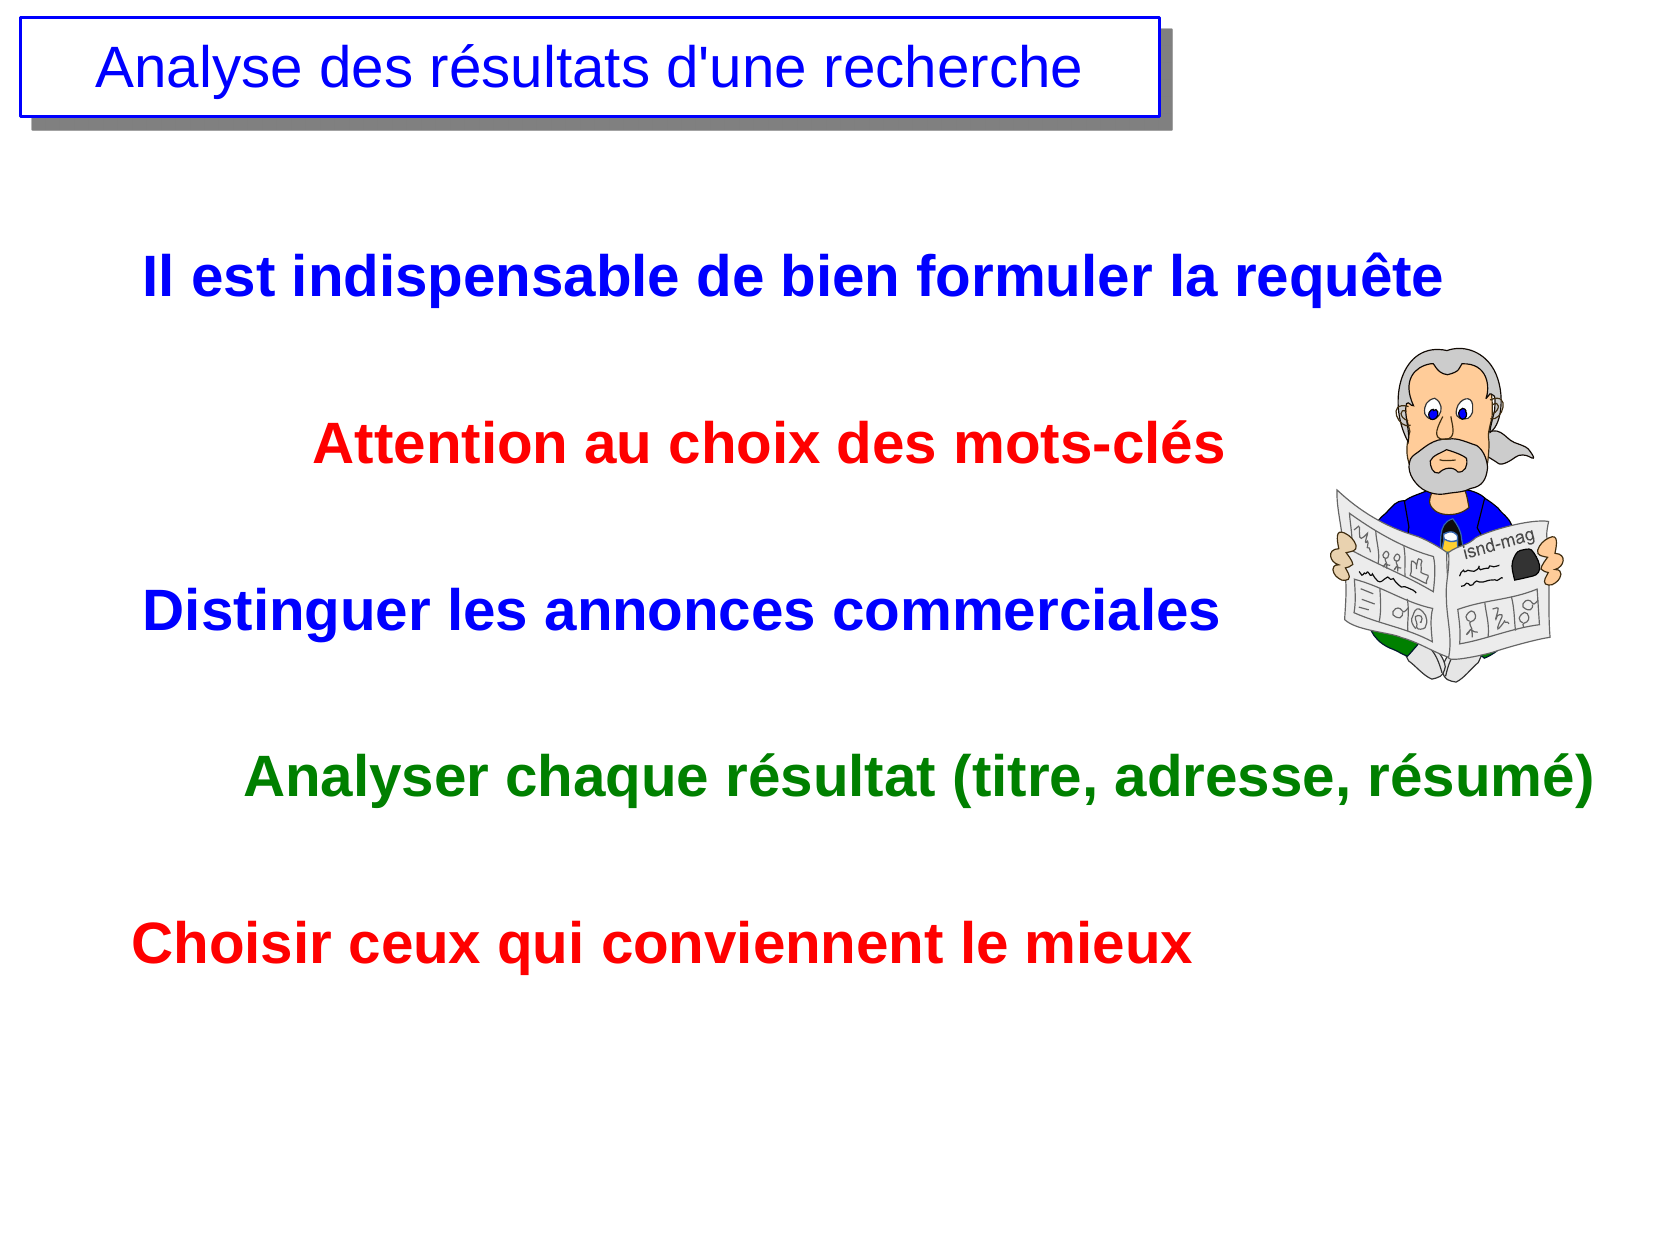

Analyse des résultats d'une recherche
Il est indispensable de bien formuler la requête
Attention au choix des mots-clés
Distinguer les annonces commerciales
Analyser chaque résultat (titre, adresse, résumé)
Choisir ceux qui conviennent le mieux